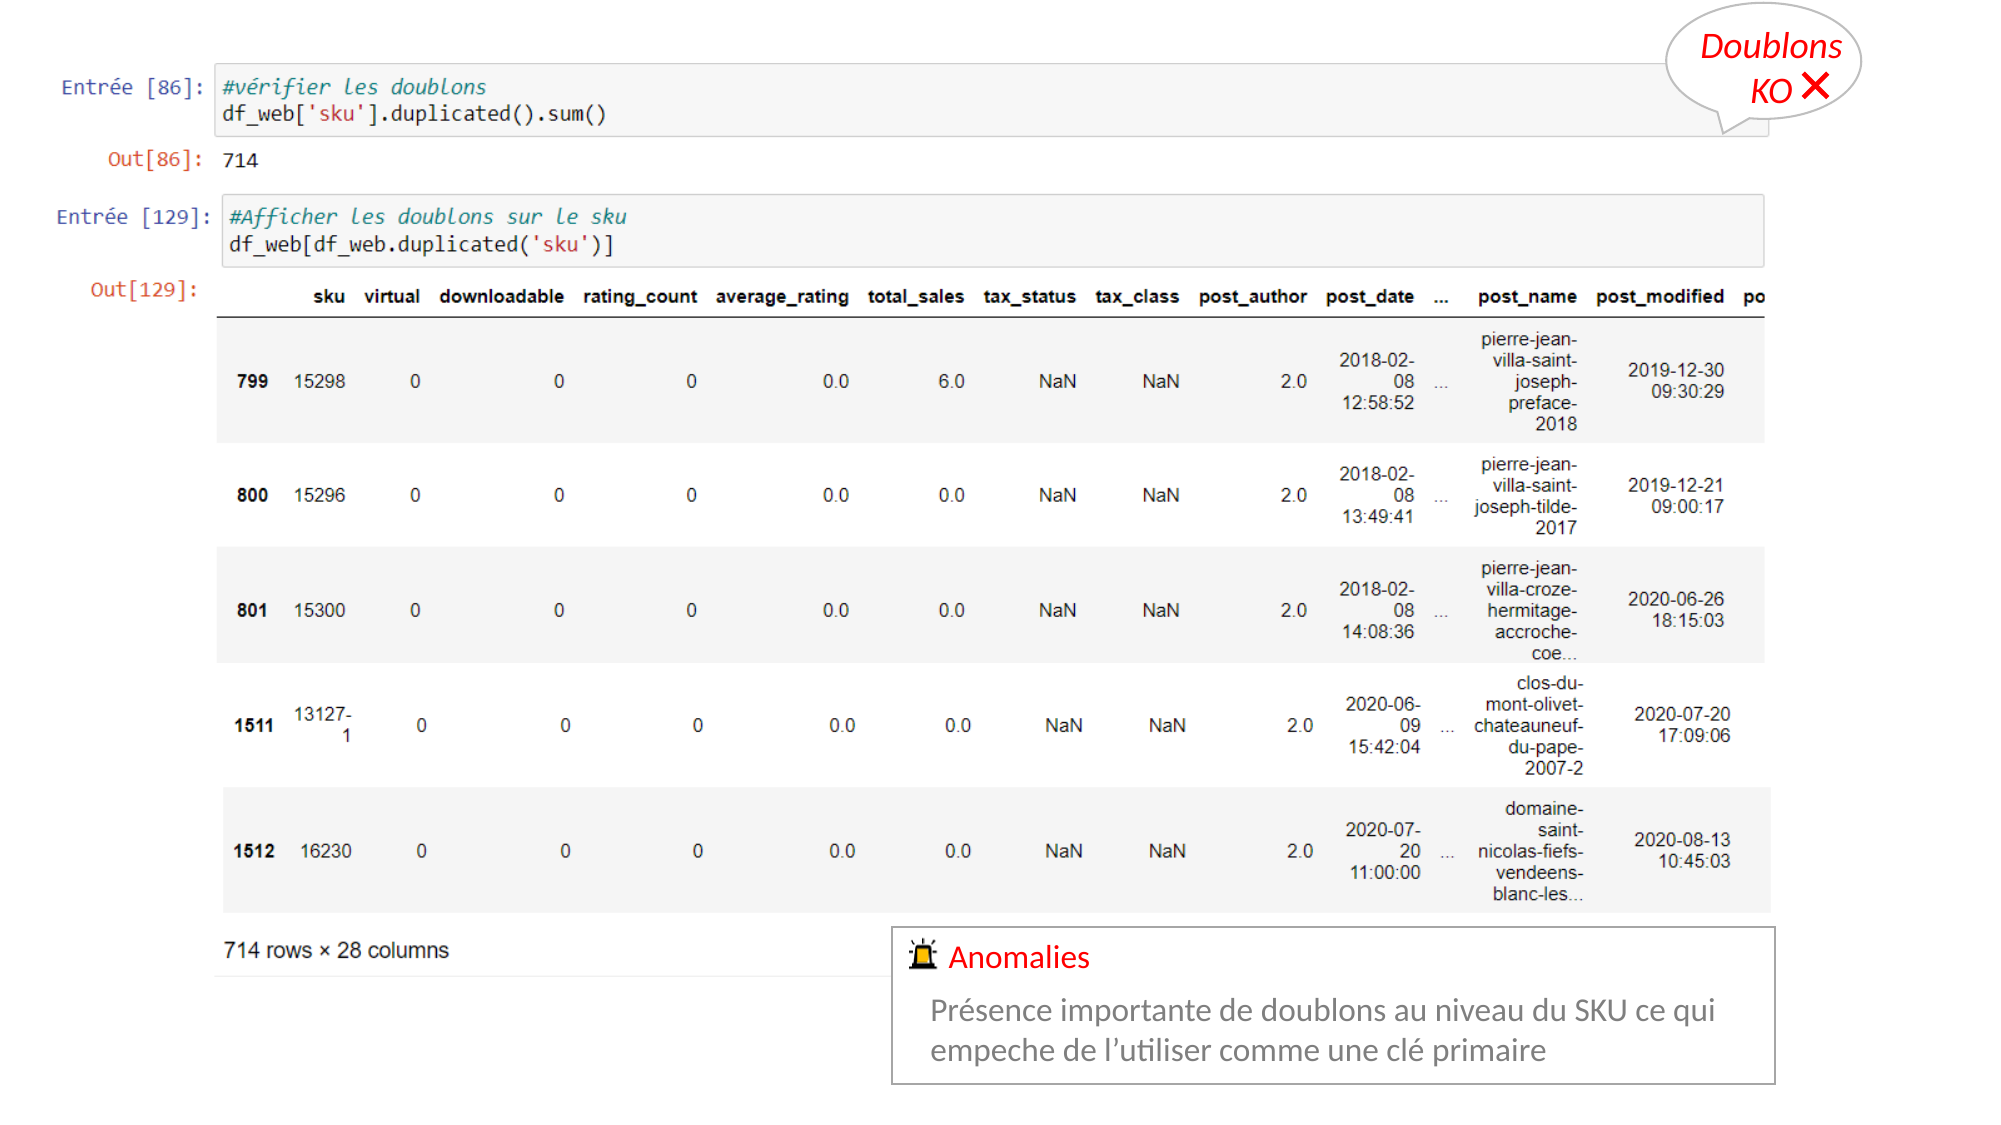

Doublons KO
Anomalies
Présence importante de doublons au niveau du SKU ce qui empeche de l’utiliser comme une clé primaire